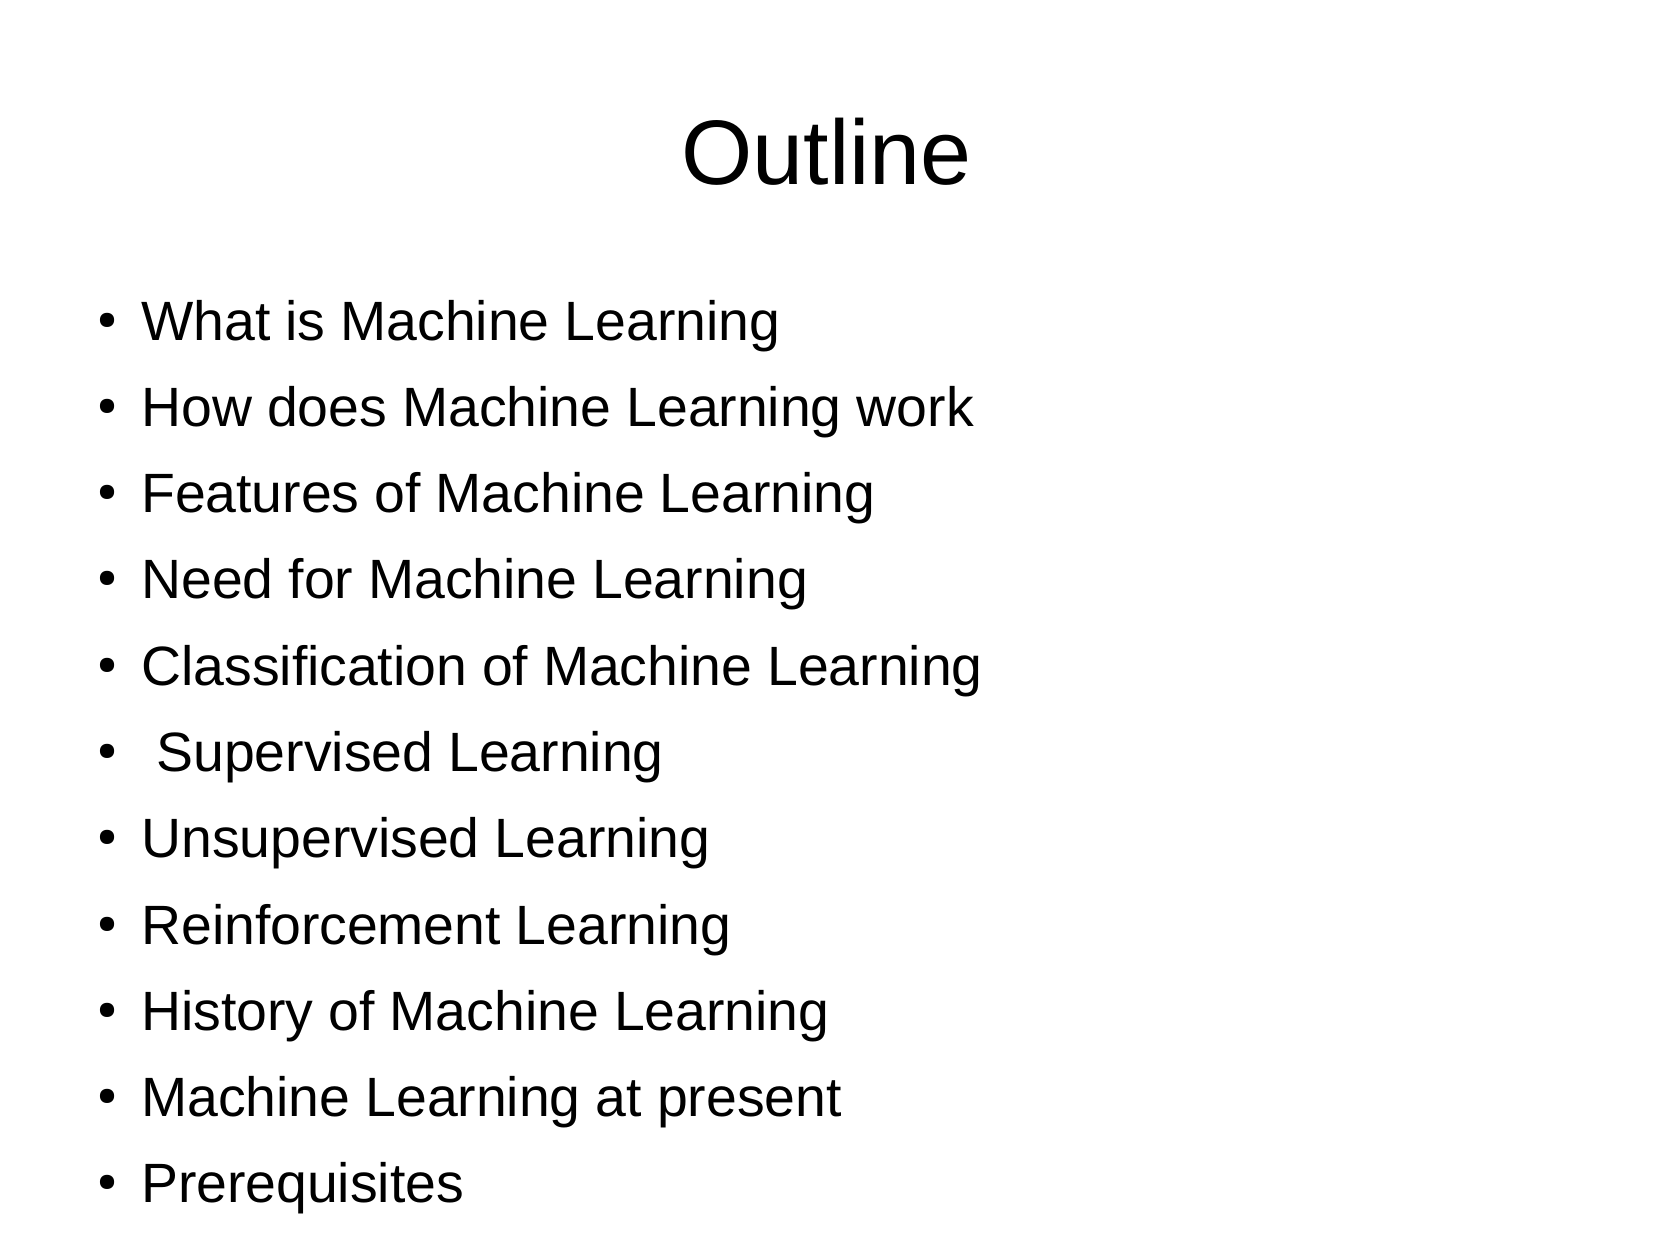

# Outline
What is Machine Learning
How does Machine Learning work
Features of Machine Learning
Need for Machine Learning
Classification of Machine Learning
 Supervised Learning
Unsupervised Learning
Reinforcement Learning
History of Machine Learning
Machine Learning at present
Prerequisites